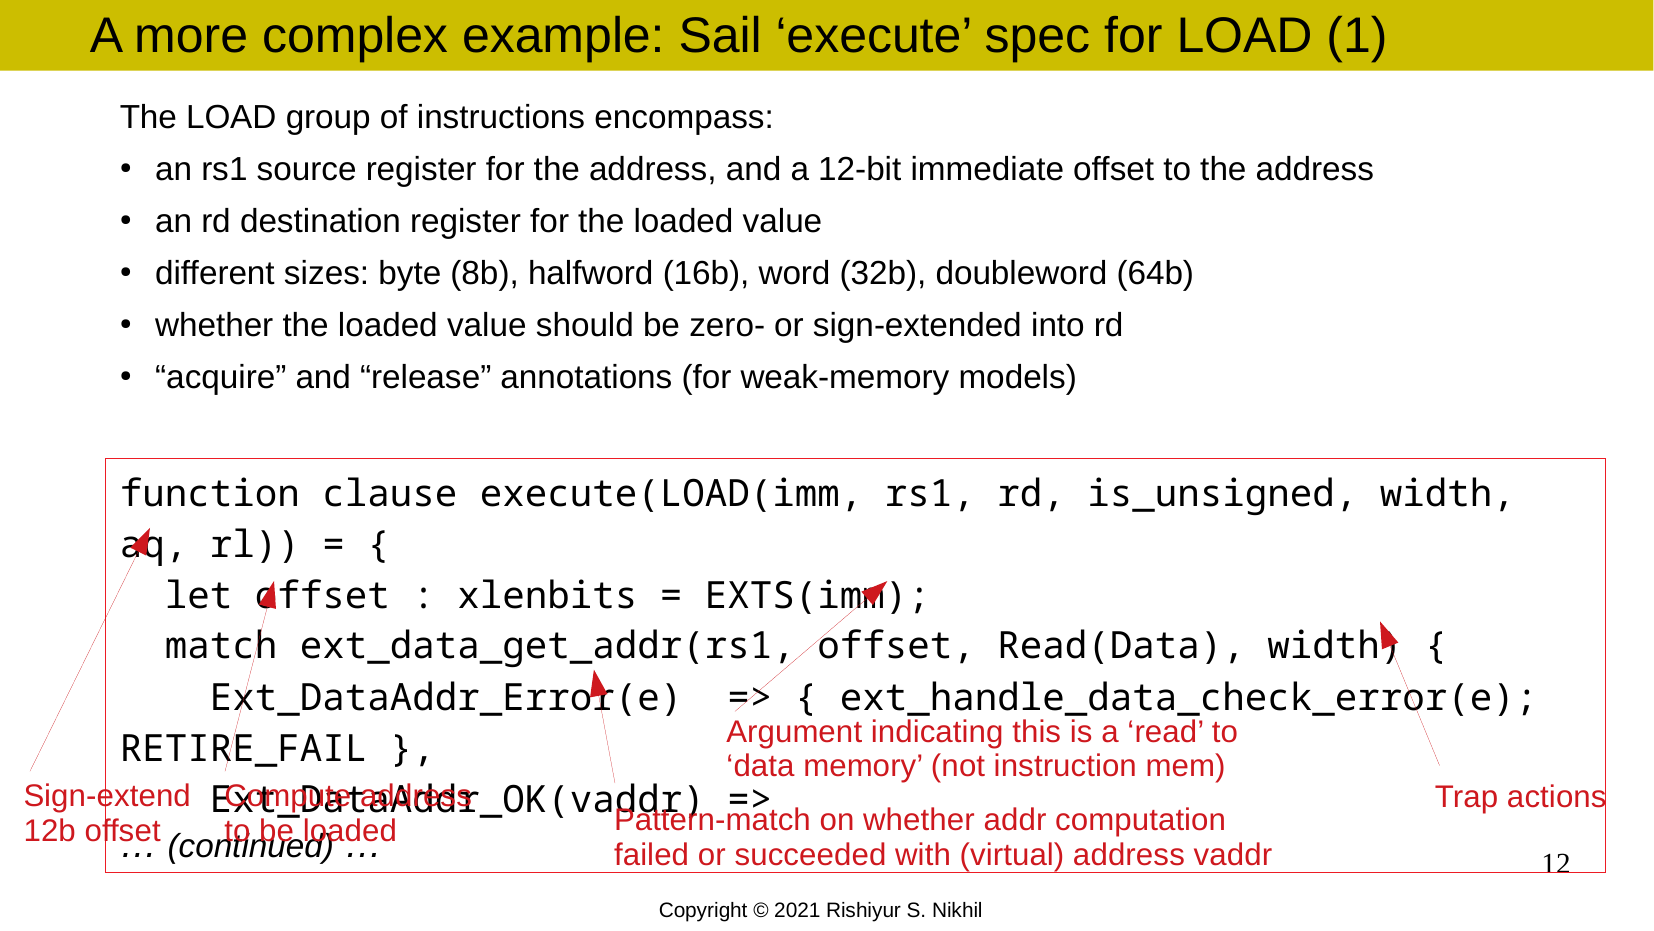

A more complex example: Sail ‘execute’ spec for LOAD (1)
The LOAD group of instructions encompass:
an rs1 source register for the address, and a 12-bit immediate offset to the address
an rd destination register for the loaded value
different sizes: byte (8b), halfword (16b), word (32b), doubleword (64b)
whether the loaded value should be zero- or sign-extended into rd
“acquire” and “release” annotations (for weak-memory models)
function clause execute(LOAD(imm, rs1, rd, is_unsigned, width, aq, rl)) = {
 let offset : xlenbits = EXTS(imm);
 match ext_data_get_addr(rs1, offset, Read(Data), width) {
 Ext_DataAddr_Error(e) => { ext_handle_data_check_error(e); RETIRE_FAIL },
 Ext_DataAddr_OK(vaddr) =>
… (continued) …
Argument indicating this is a ‘read’ to
‘data memory’ (not instruction mem)
Sign-extend
12b offset
Compute address
to be loaded
Trap actions
Pattern-match on whether addr computation
failed or succeeded with (virtual) address vaddr
12